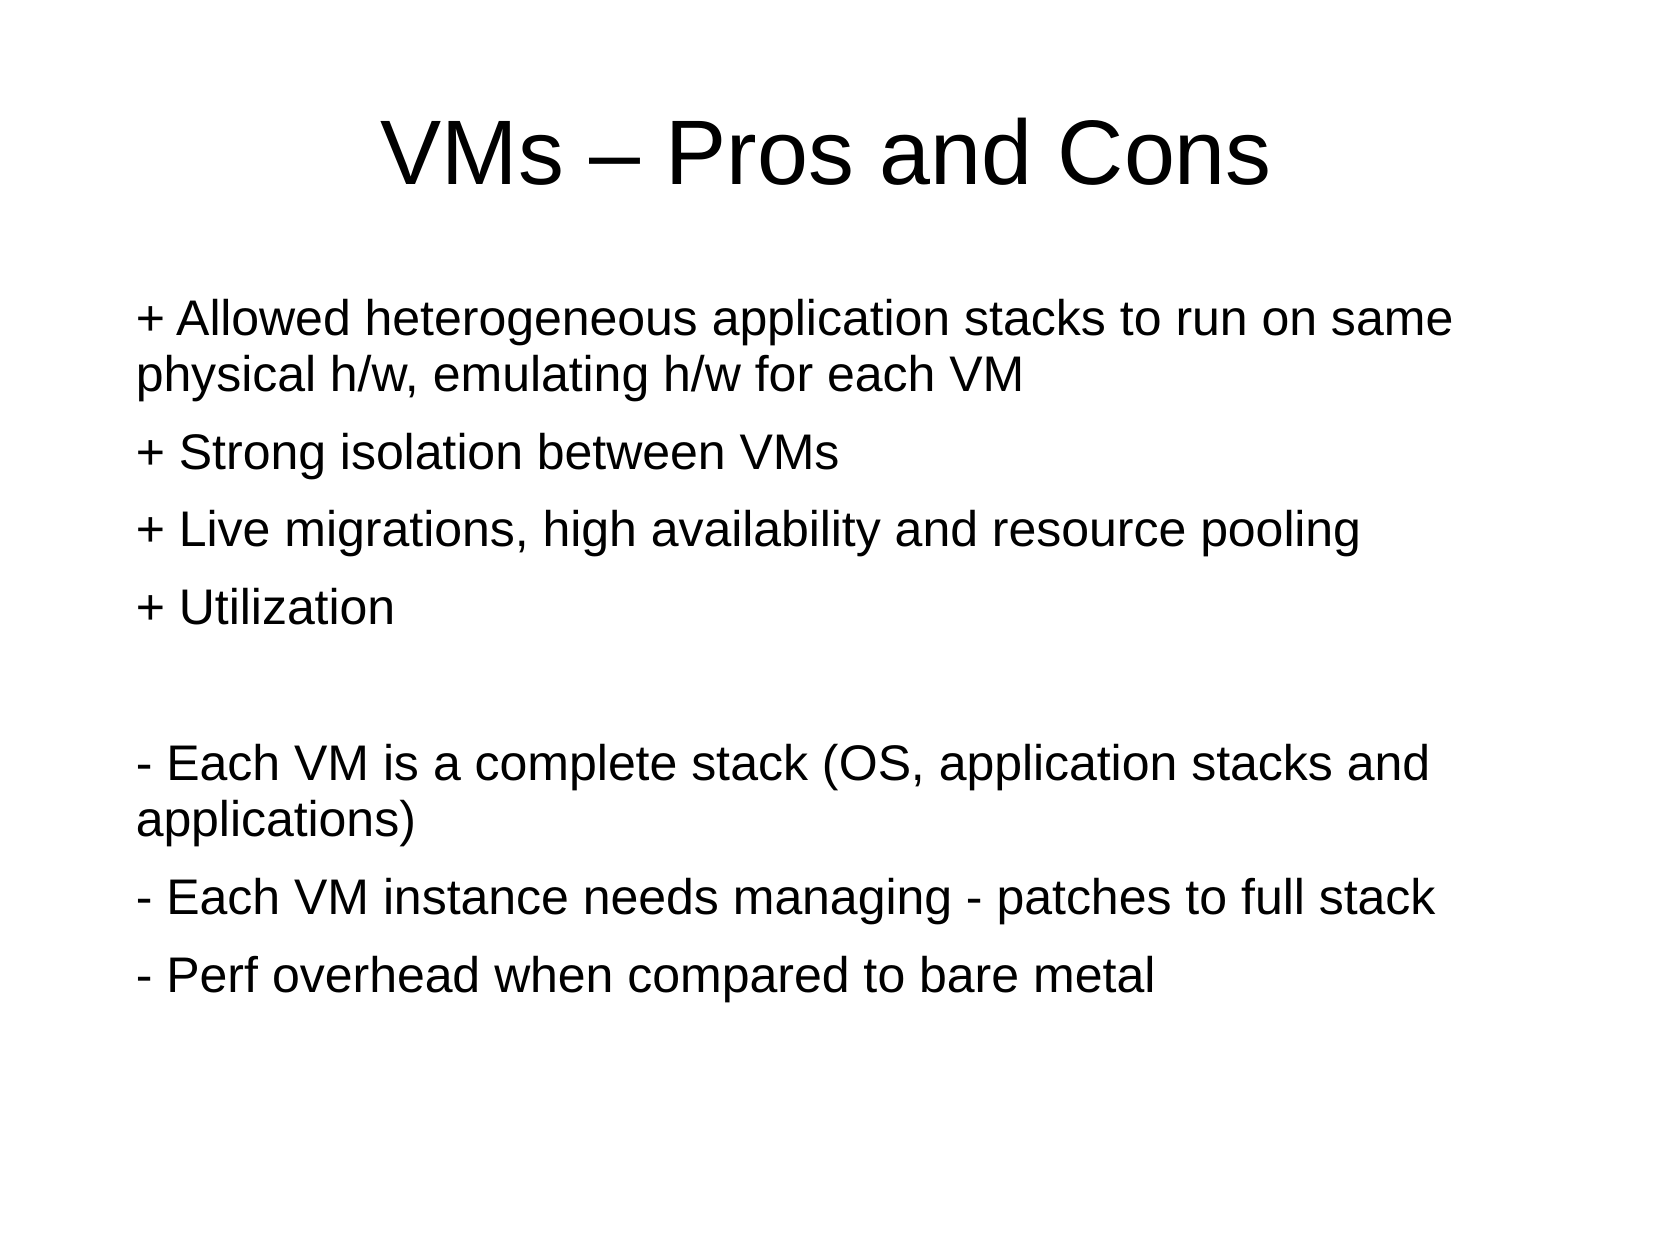

# VMs – Pros and Cons
+ Allowed heterogeneous application stacks to run on same physical h/w, emulating h/w for each VM
+ Strong isolation between VMs
+ Live migrations, high availability and resource pooling
+ Utilization
- Each VM is a complete stack (OS, application stacks and applications)
- Each VM instance needs managing - patches to full stack
- Perf overhead when compared to bare metal